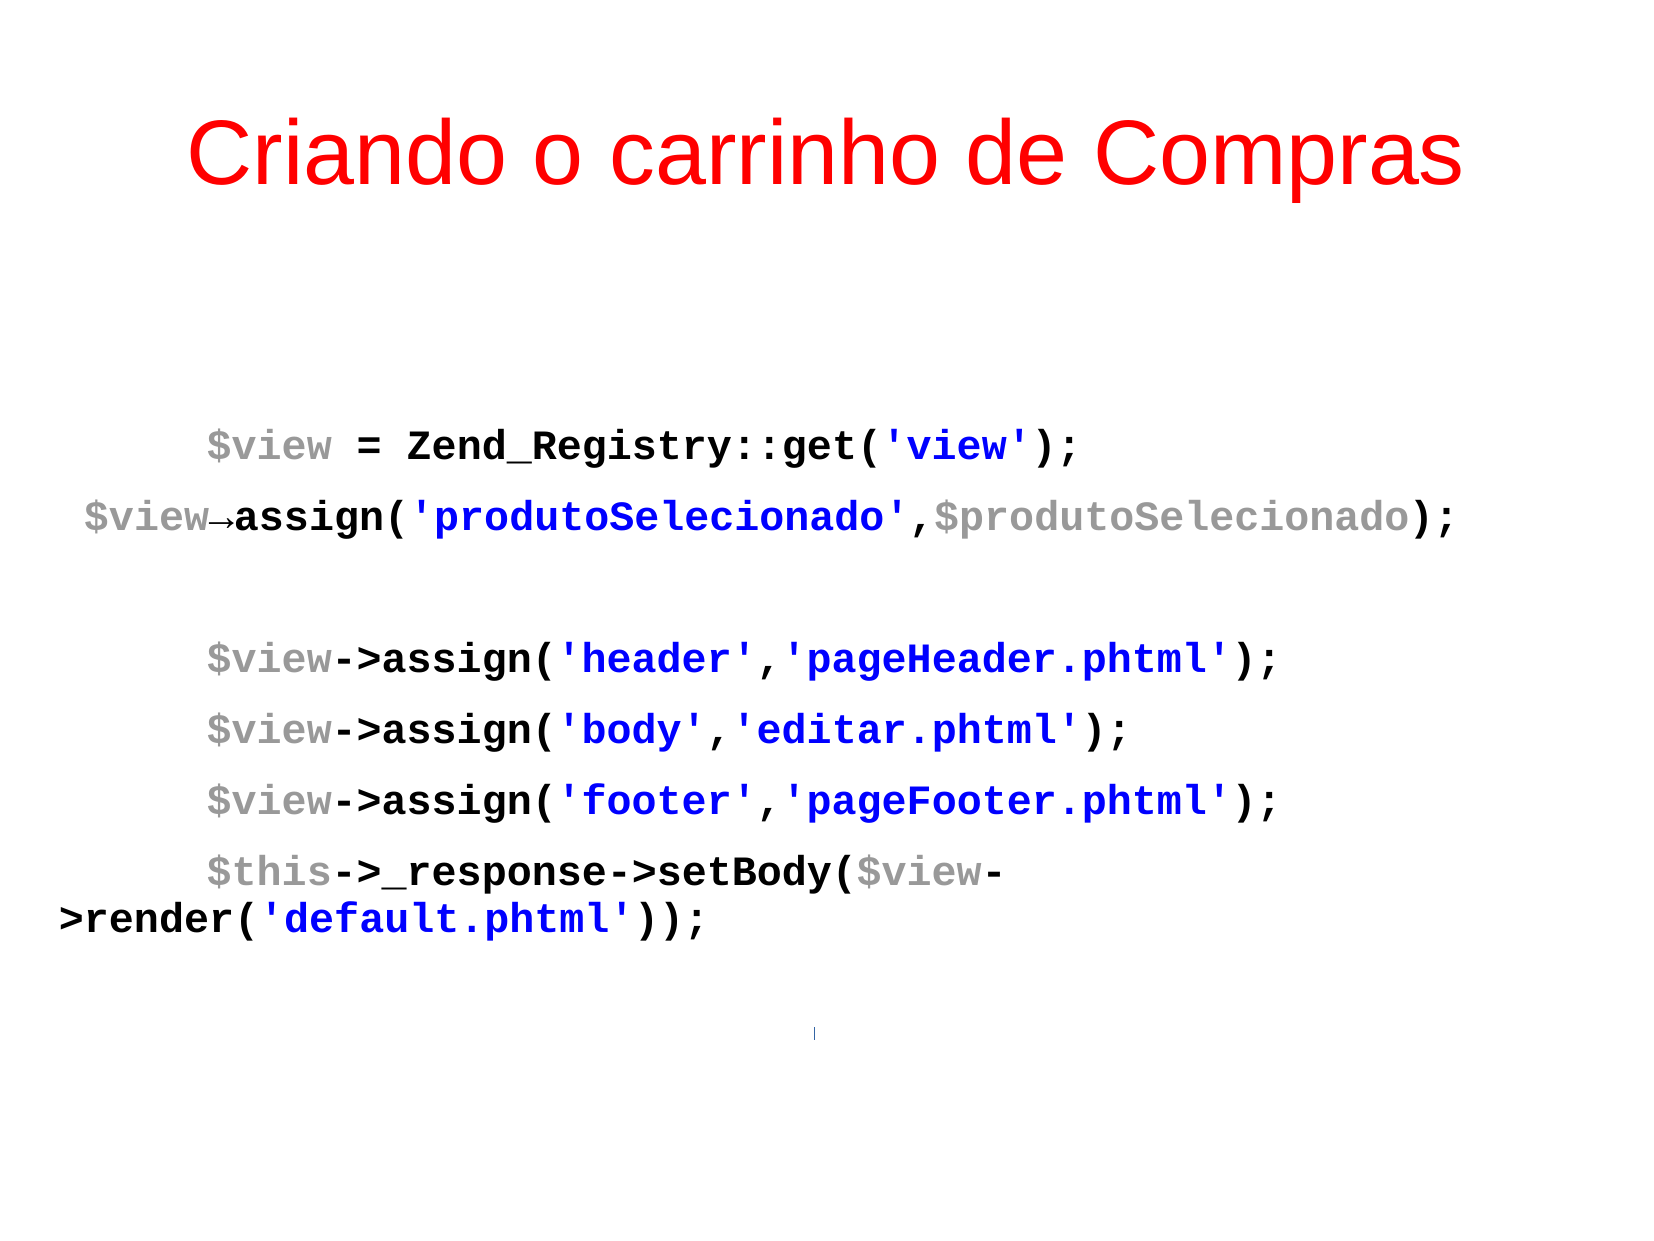

# Criando o carrinho de Compras
 			$view = Zend_Registry::get('view');
 	$view→assign('produtoSelecionado',$produtoSelecionado);
 			$view->assign('header','pageHeader.phtml');
 			$view->assign('body','editar.phtml');
 			$view->assign('footer','pageFooter.phtml');
 			$this->_response->setBody($view->render('default.phtml'));